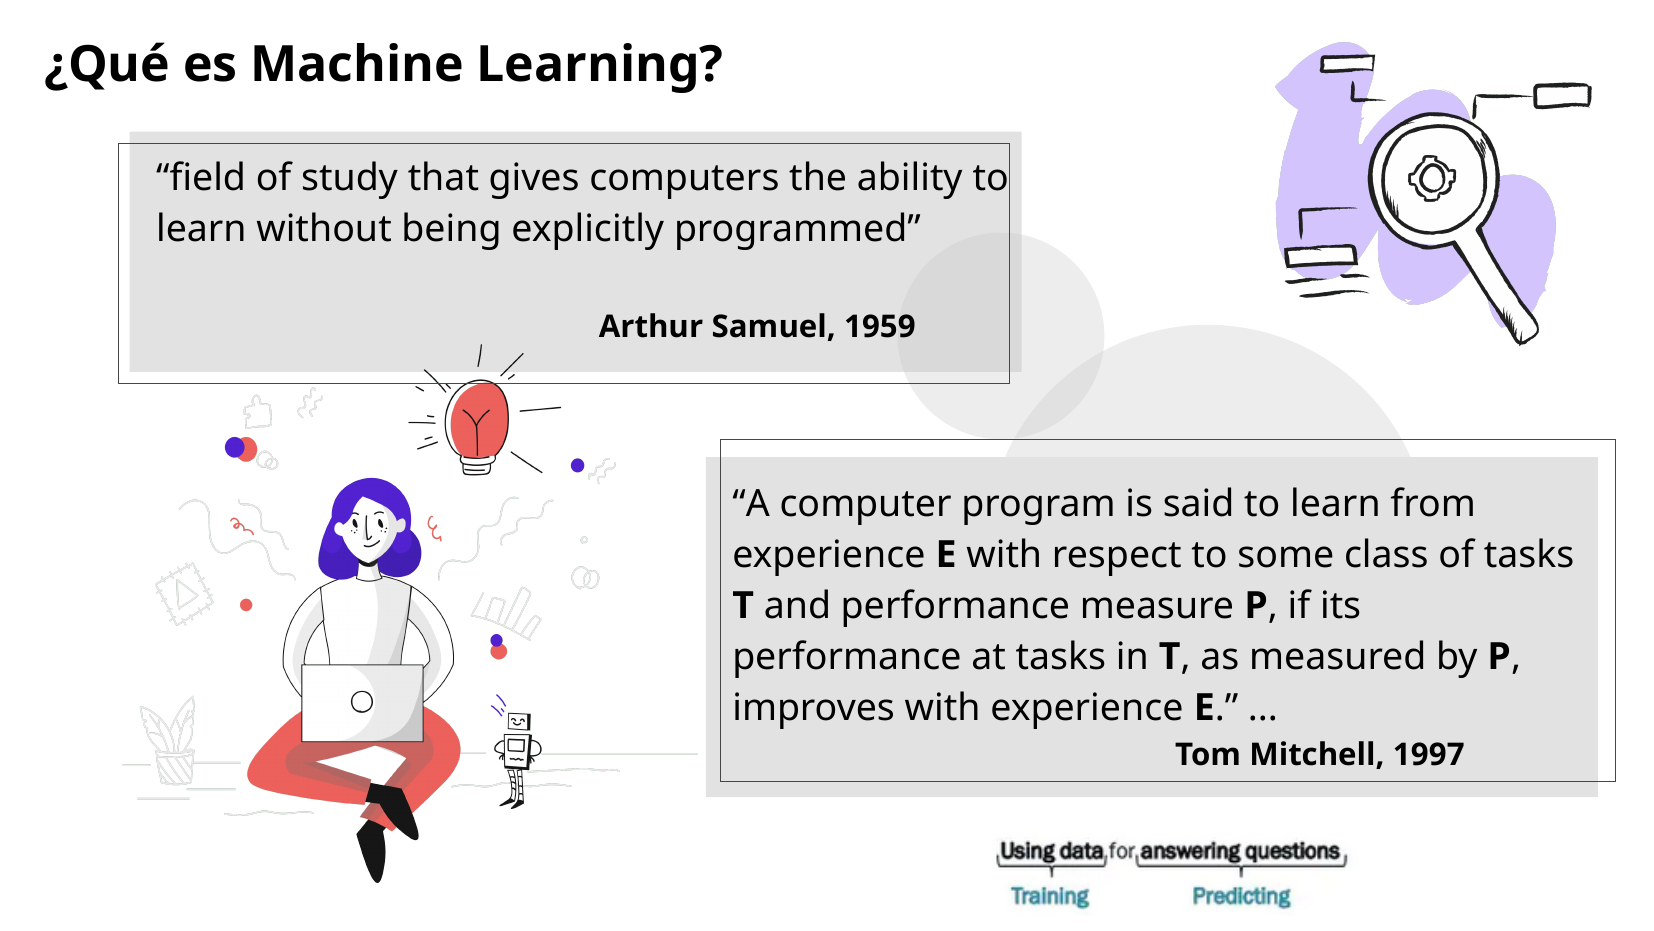

¿Qué es Machine Learning?
“field of study that gives computers the ability to learn without being explicitly programmed”
						Arthur Samuel, 1959
“A computer program is said to learn from experience E with respect to some class of tasks T and performance measure P, if its performance at tasks in T, as measured by P, improves with experience E.” ...
						Tom Mitchell, 1997